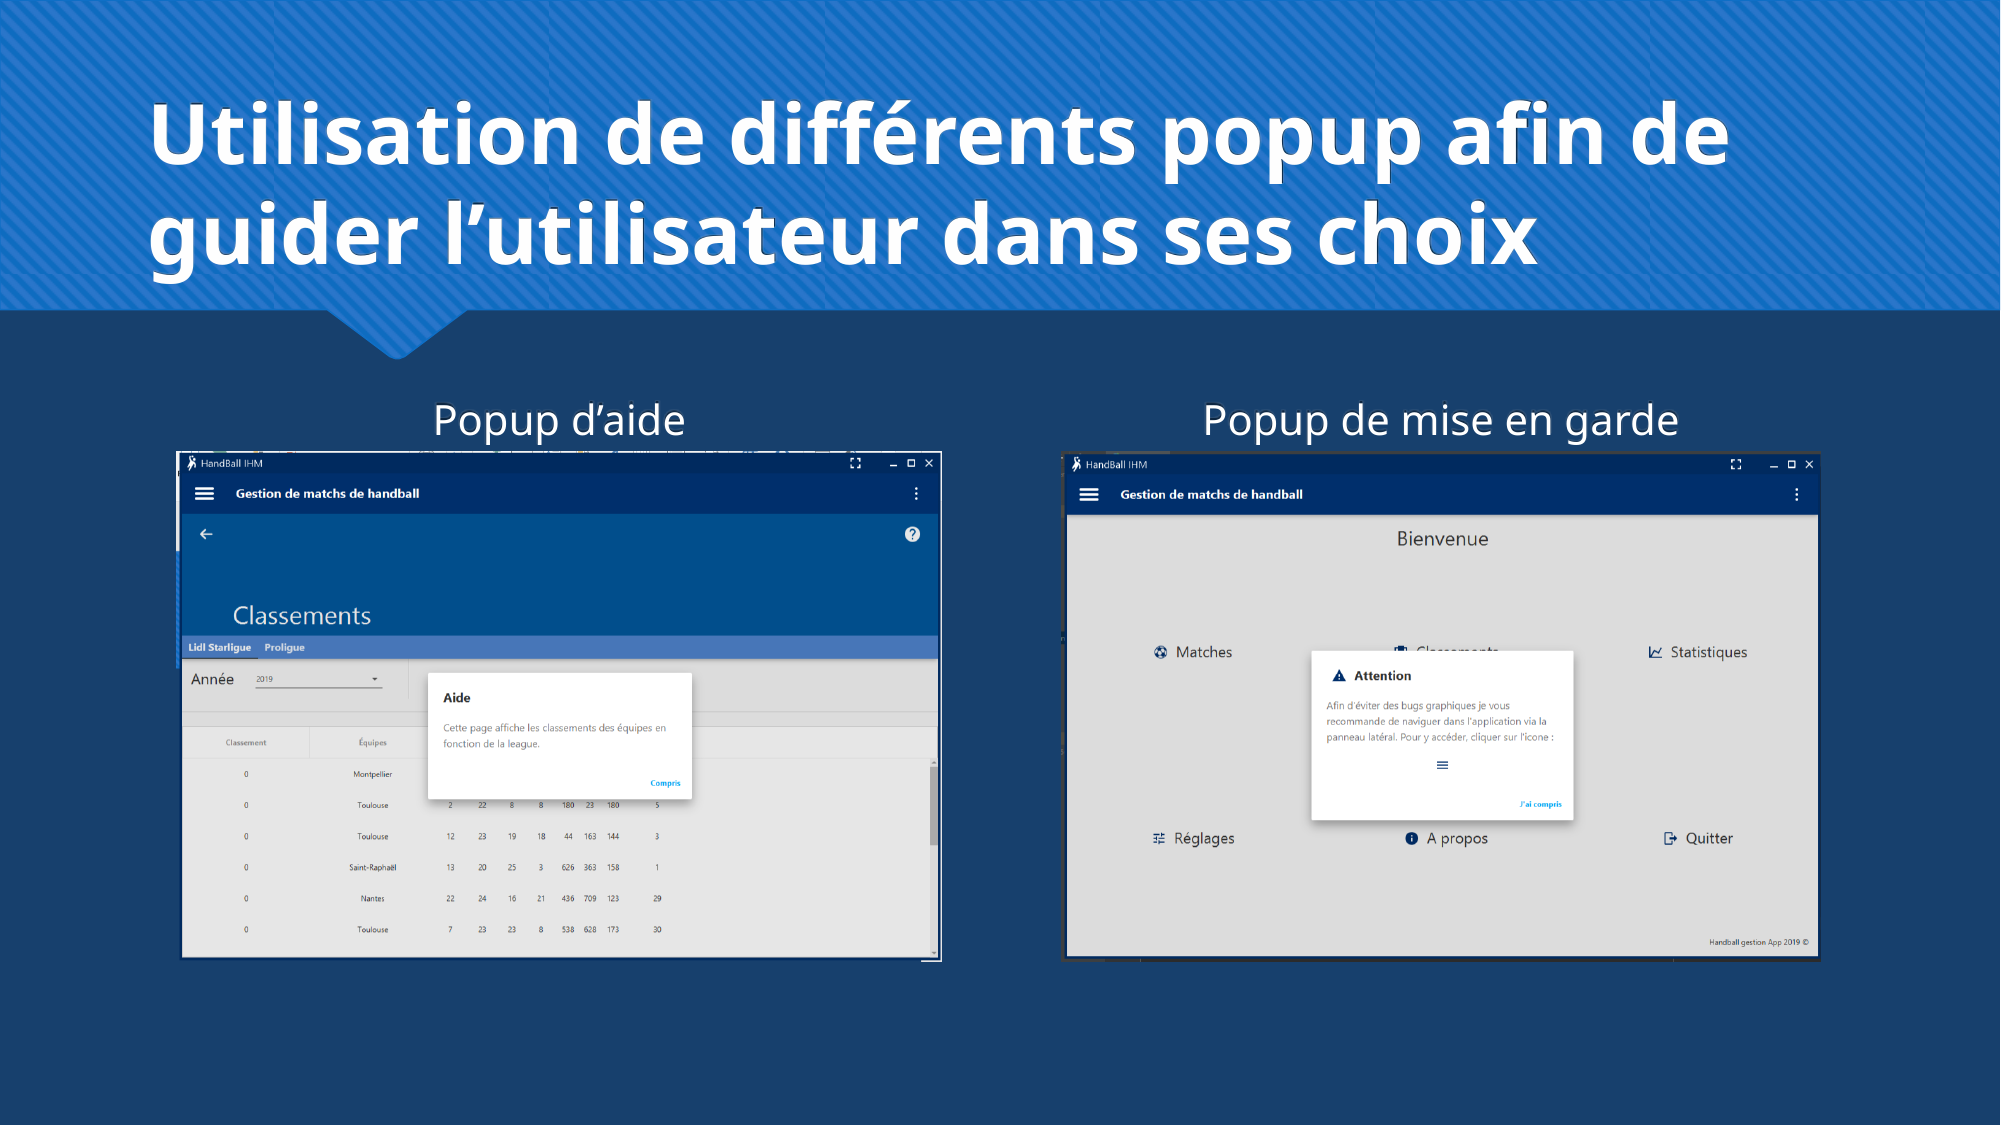

# Utilisation de différents popup afin de guider l’utilisateur dans ses choix
Popup d’aide
Popup de mise en garde